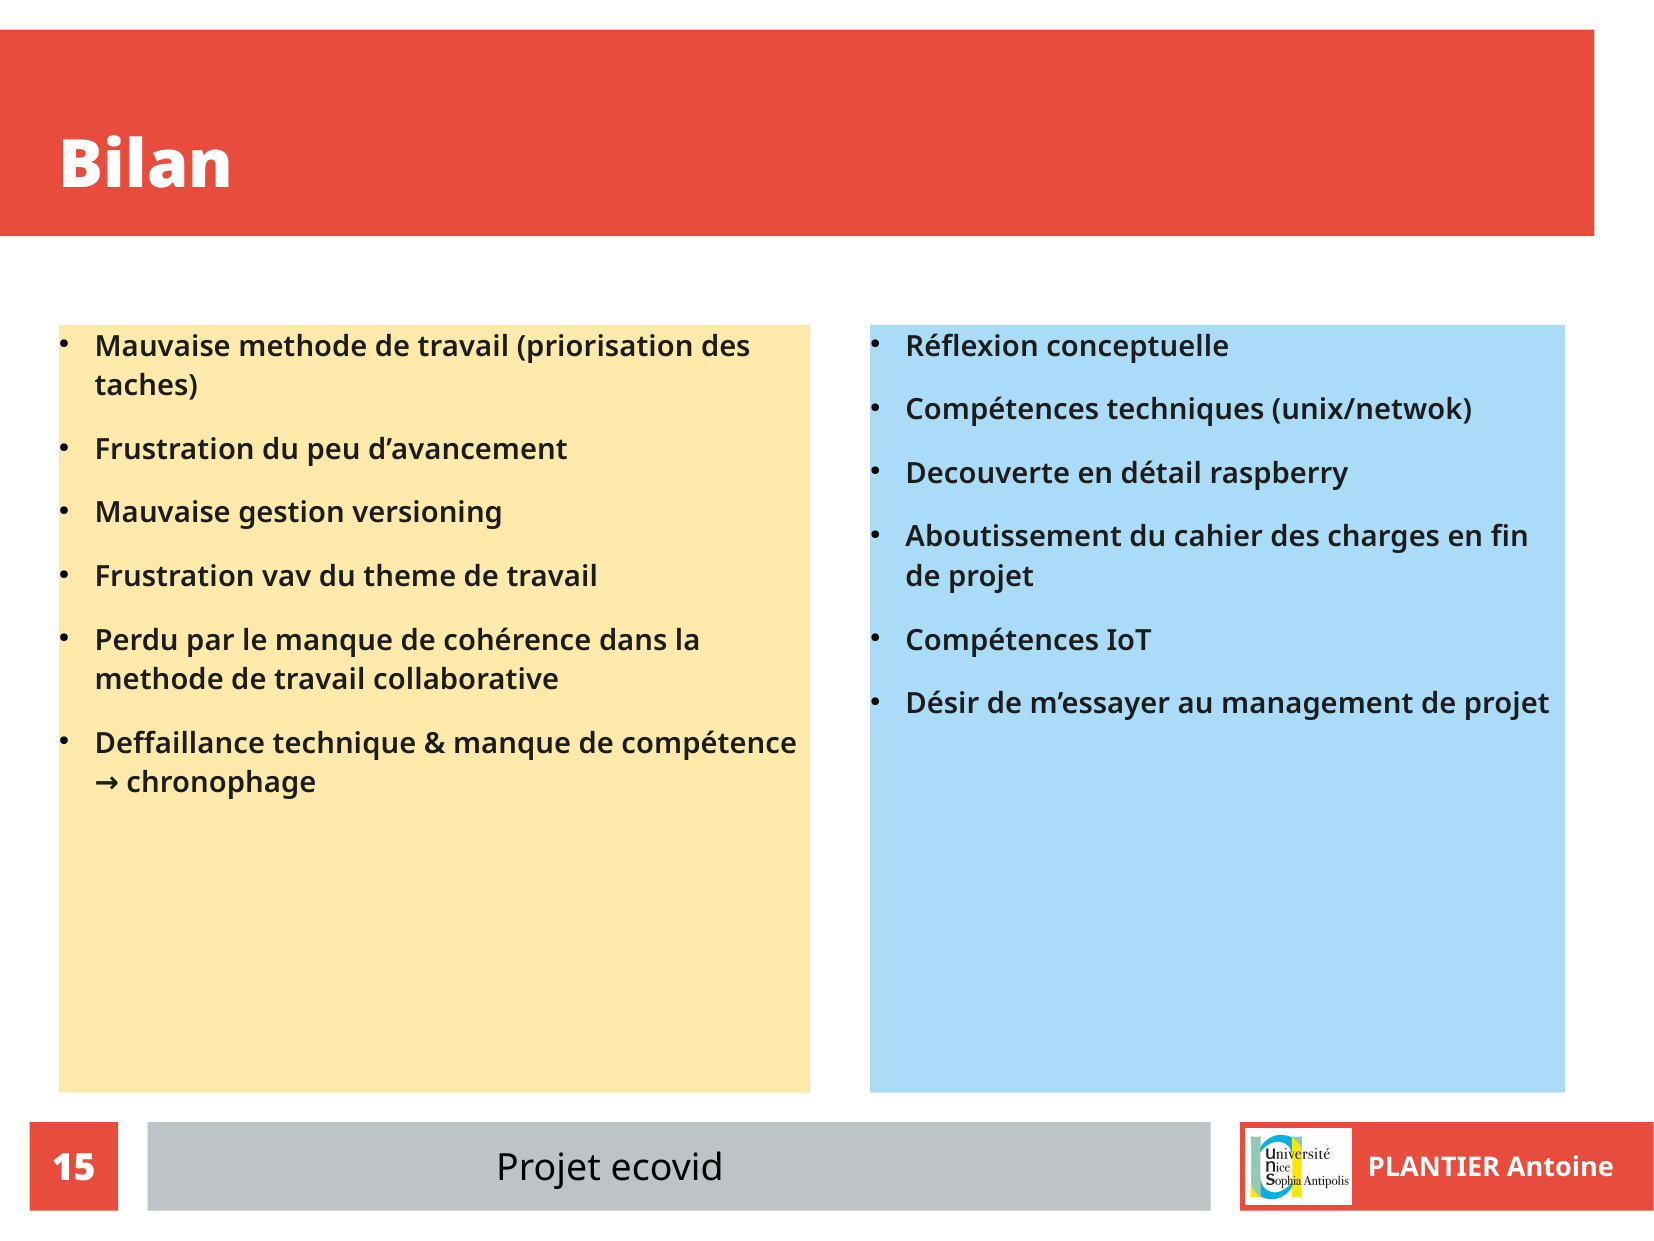

# Bilan
Mauvaise methode de travail (priorisation des taches)
Frustration du peu d’avancement
Mauvaise gestion versioning
Frustration vav du theme de travail
Perdu par le manque de cohérence dans la methode de travail collaborative
Deffaillance technique & manque de compétence → chronophage
Réflexion conceptuelle
Compétences techniques (unix/netwok)
Decouverte en détail raspberry
Aboutissement du cahier des charges en fin de projet
Compétences IoT
Désir de m’essayer au management de projet
15